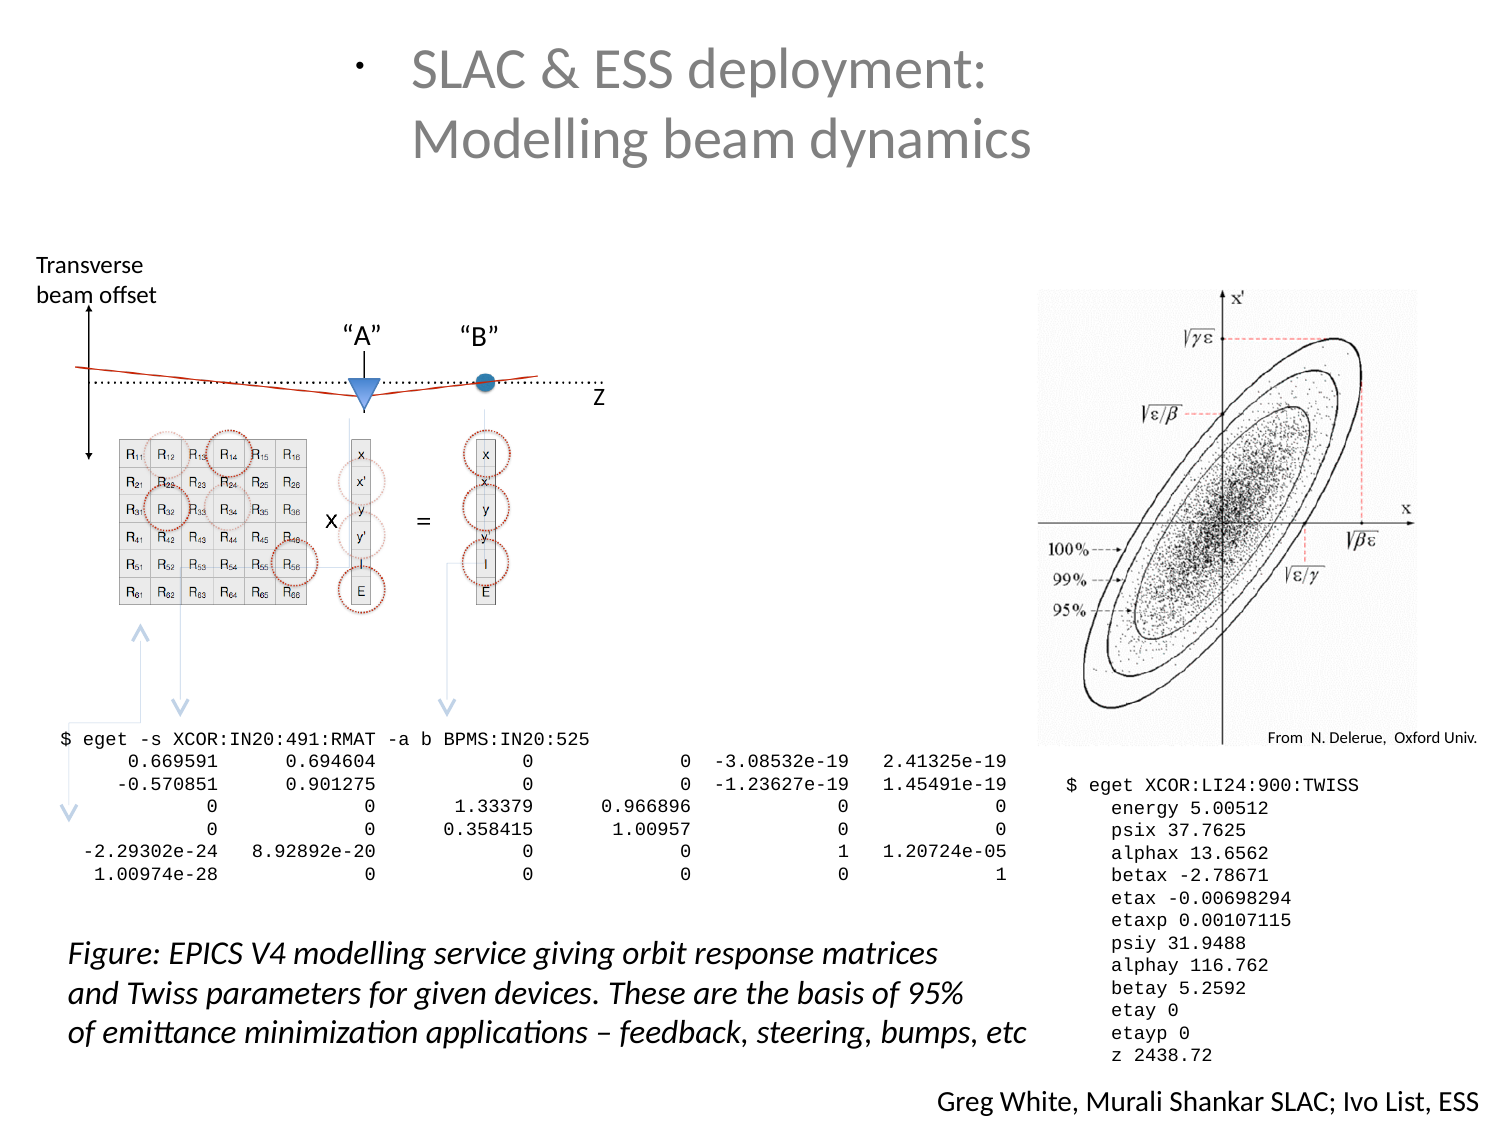

SLAC & ESS deployment: Modelling beam dynamics
# SLAC and ESS collaboration on EPICS V4 for beam dynamics modelling and infrastructure data
Transverse
beam offset
“A”
“B”
Z
$ eget -s XCOR:IN20:491:RMAT -a b BPMS:IN20:525
 0.669591 0.694604 0 0 -3.08532e-19 2.41325e-19
 -0.570851 0.901275 0 0 -1.23627e-19 1.45491e-19
 0 0 1.33379 0.966896 0 0
 0 0 0.358415 1.00957 0 0
 -2.29302e-24 8.92892e-20 0 0 1 1.20724e-05
 1.00974e-28 0 0 0 0 1
From N. Delerue, Oxford Univ.
$ eget XCOR:LI24:900:TWISS
 energy 5.00512
 psix 37.7625
 alphax 13.6562
 betax -2.78671
 etax -0.00698294
 etaxp 0.00107115
 psiy 31.9488
 alphay 116.762
 betay 5.2592
 etay 0
 etayp 0
 z 2438.72
Figure: EPICS V4 modelling service giving orbit response matrices
and Twiss parameters for given devices. These are the basis of 95%
of emittance minimization applications – feedback, steering, bumps, etc
Greg White, Murali Shankar SLAC; Ivo List, ESS